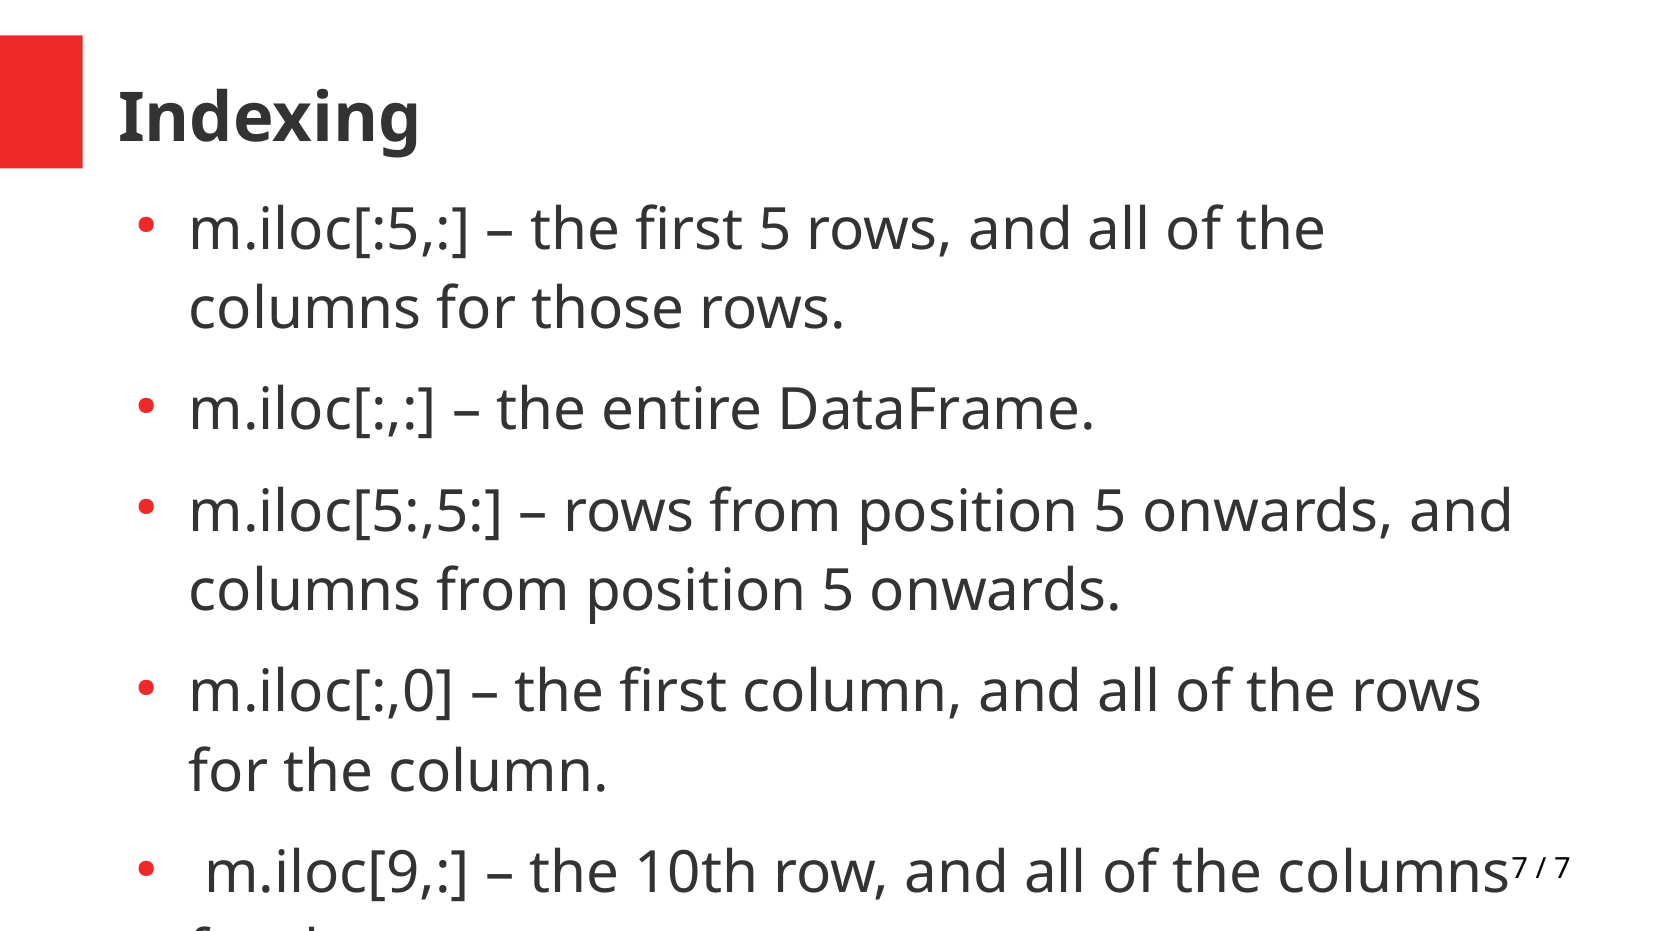

# Indexing
m.iloc[:5,:] – the first 5 rows, and all of the columns for those rows.
m.iloc[:,:] – the entire DataFrame.
m.iloc[5:,5:] – rows from position 5 onwards, and columns from position 5 onwards.
m.iloc[:,0] – the first column, and all of the rows for the column.
 m.iloc[9,:] – the 10th row, and all of the columns for that row.
7